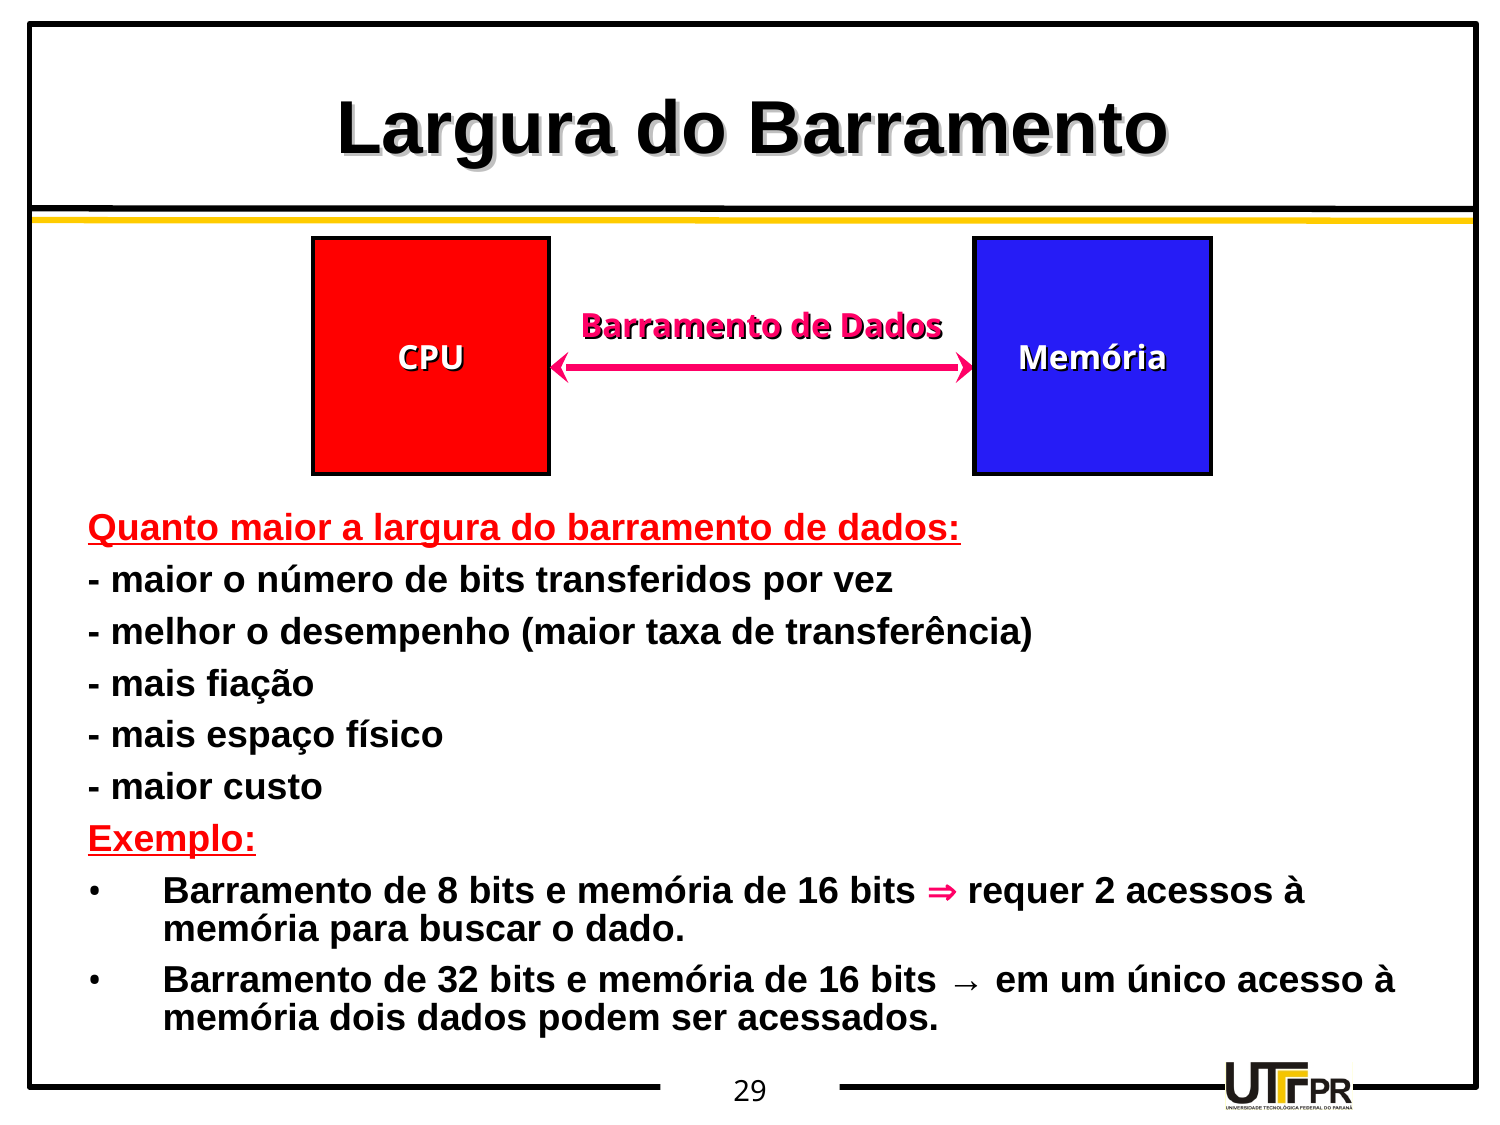

Largura do Barramento
CPU
Memória
Barramento de Dados
# Quanto maior a largura do barramento de dados:
- maior o número de bits transferidos por vez
- melhor o desempenho (maior taxa de transferência)
- mais fiação
- mais espaço físico
- maior custo
Exemplo:
Barramento de 8 bits e memória de 16 bits  requer 2 acessos à memória para buscar o dado.
Barramento de 32 bits e memória de 16 bits → em um único acesso à memória dois dados podem ser acessados.